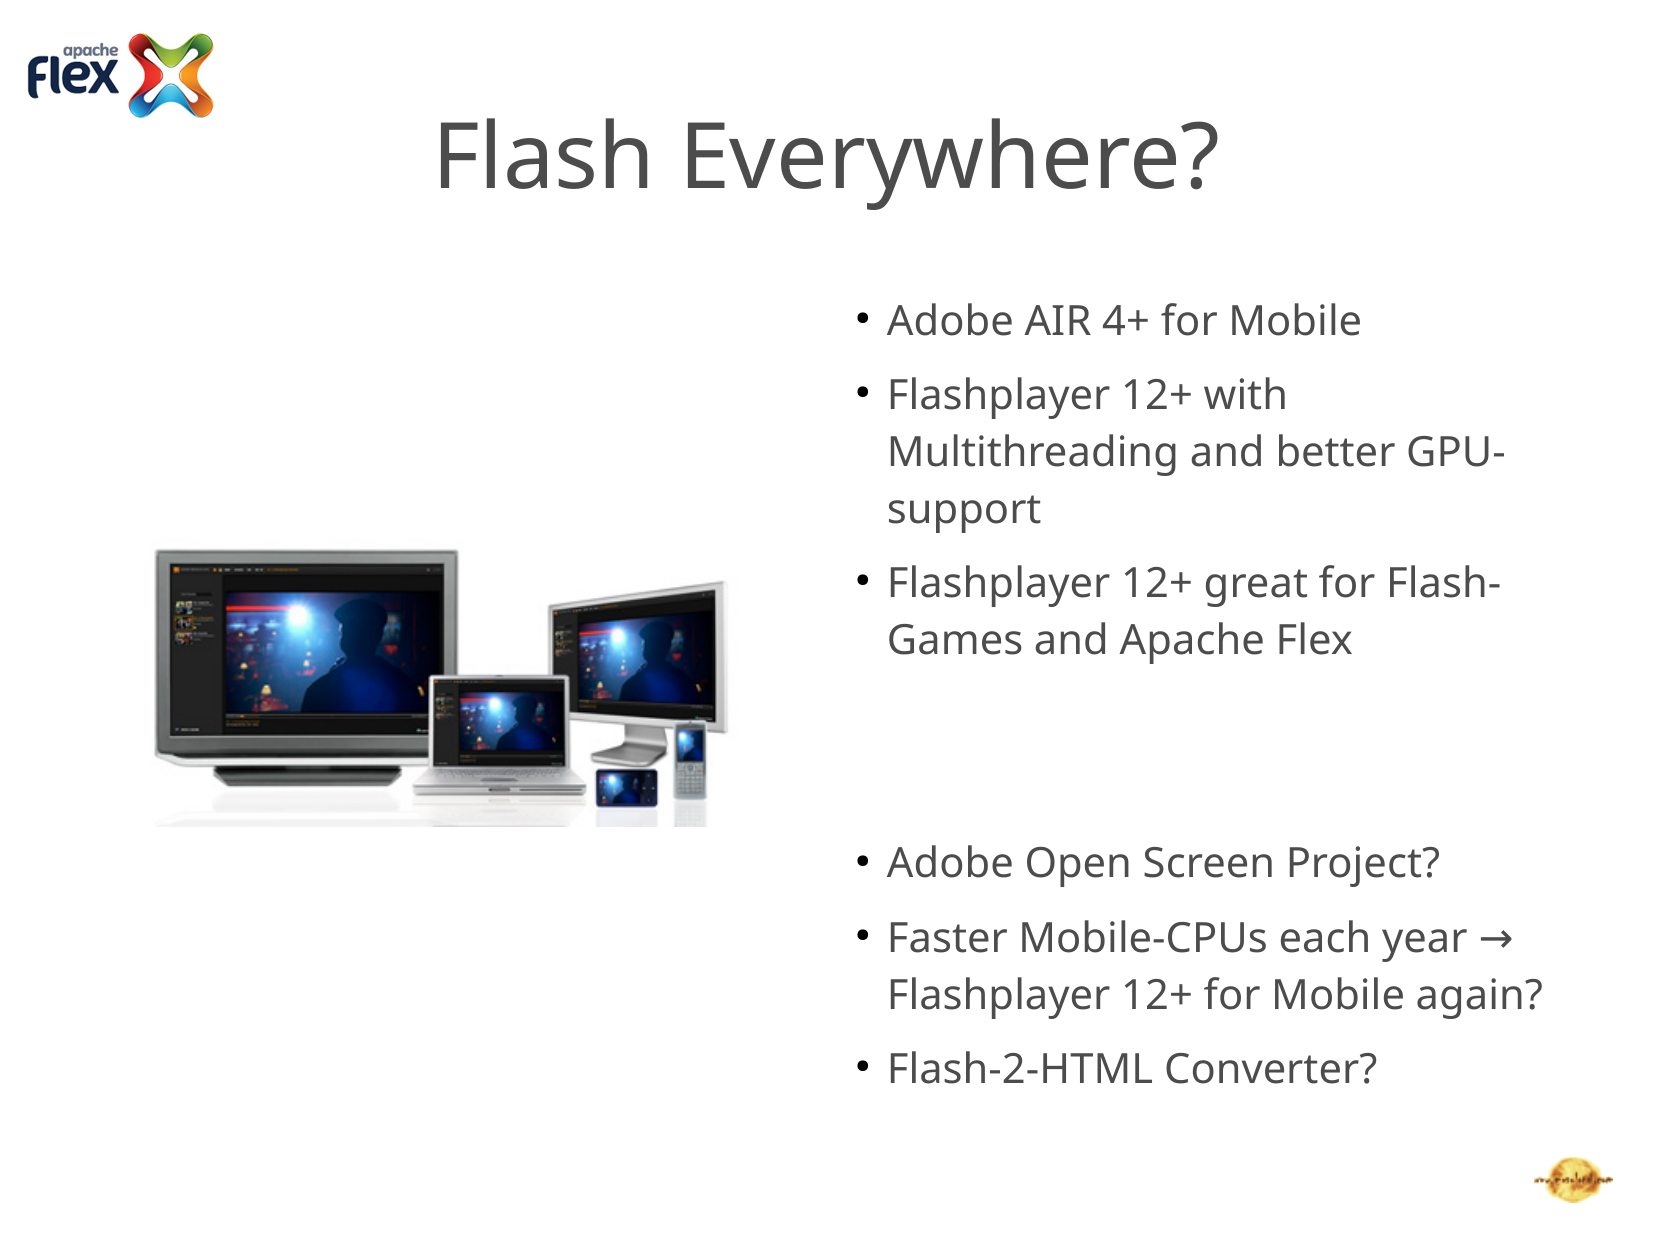

# Flash Everywhere?
Adobe AIR 4+ for Mobile
Flashplayer 12+ with Multithreading and better GPU-support
Flashplayer 12+ great for Flash-Games and Apache Flex
Adobe Open Screen Project?
Faster Mobile-CPUs each year → Flashplayer 12+ for Mobile again?
Flash-2-HTML Converter?